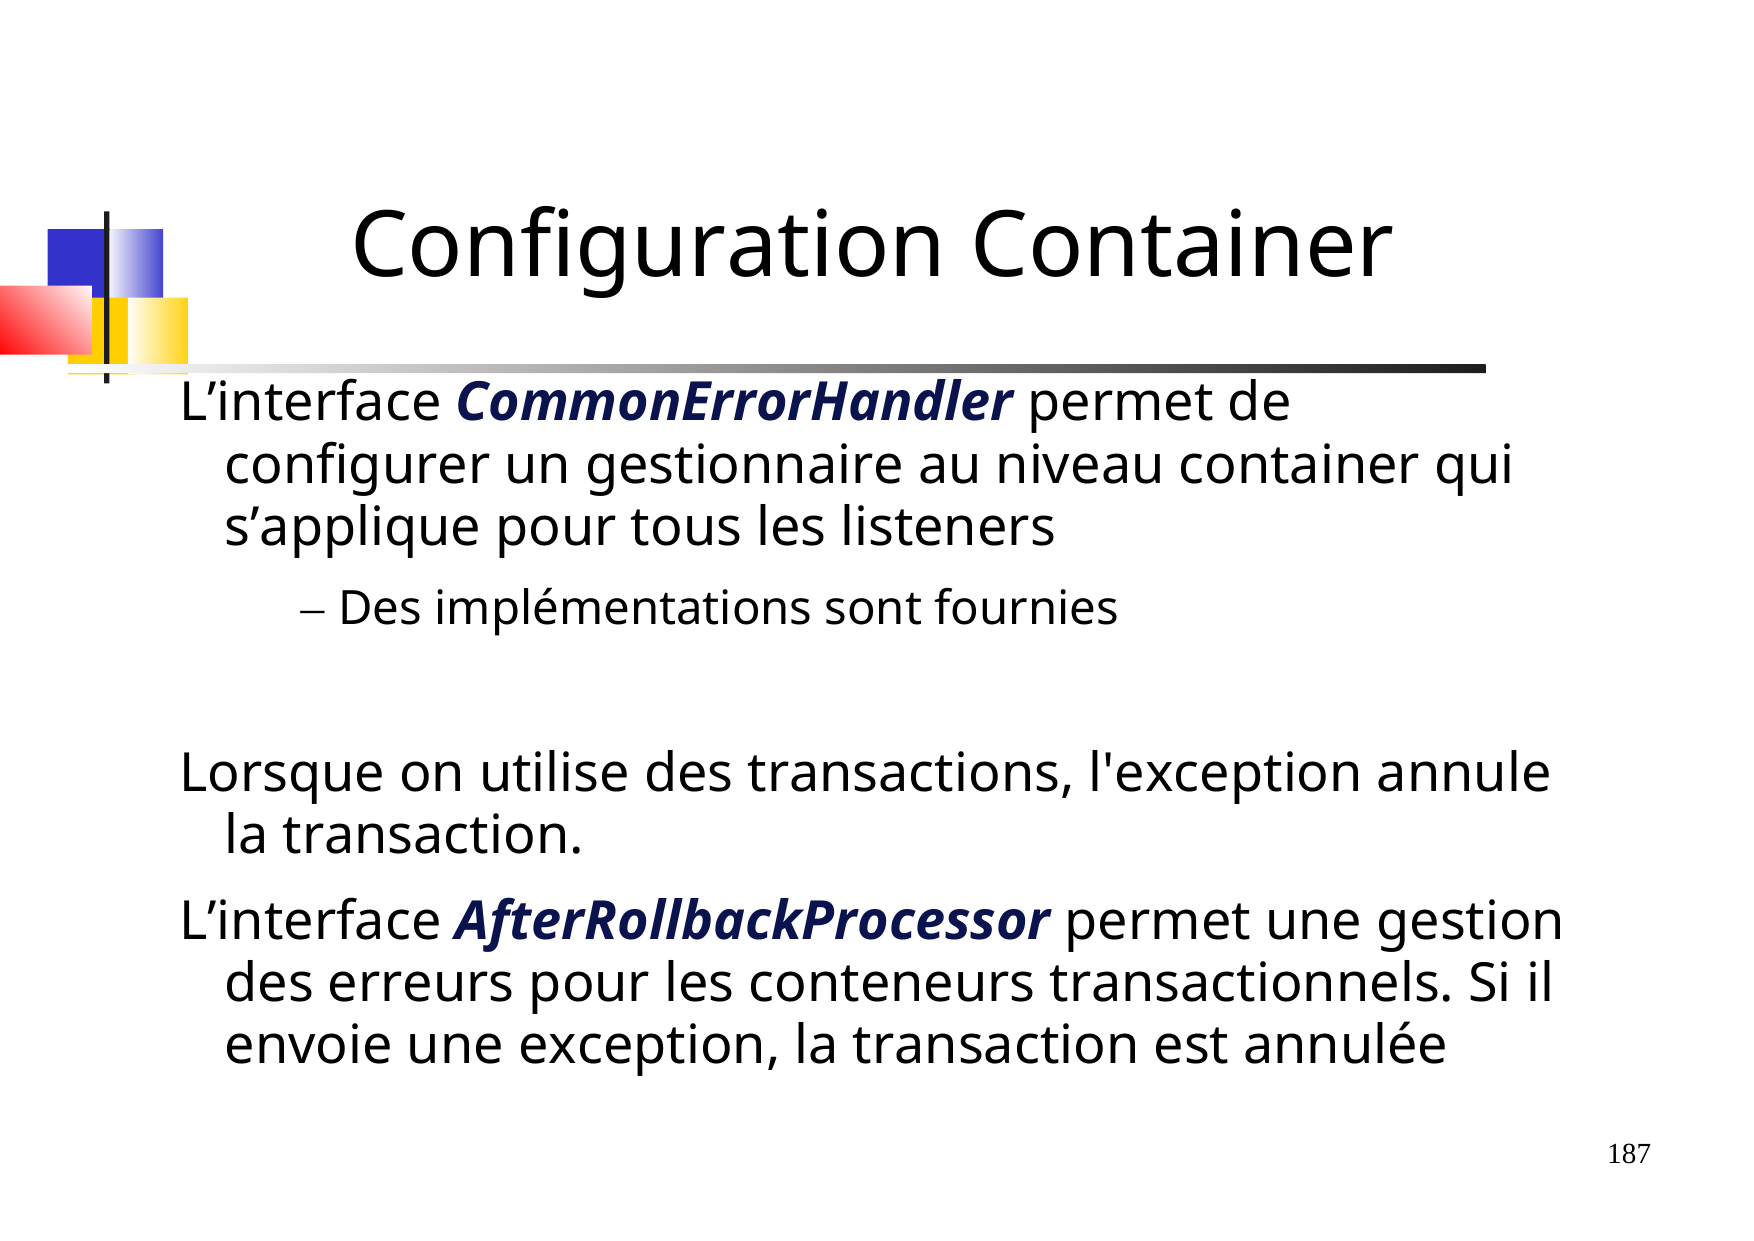

# Configuration Container
L’interface CommonErrorHandler permet de configurer un gestionnaire au niveau container qui s’applique pour tous les listeners
Des implémentations sont fournies
Lorsque on utilise des transactions, l'exception annule la transaction.
L’interface AfterRollbackProcessor permet une gestion des erreurs pour les conteneurs transactionnels. Si il envoie une exception, la transaction est annulée